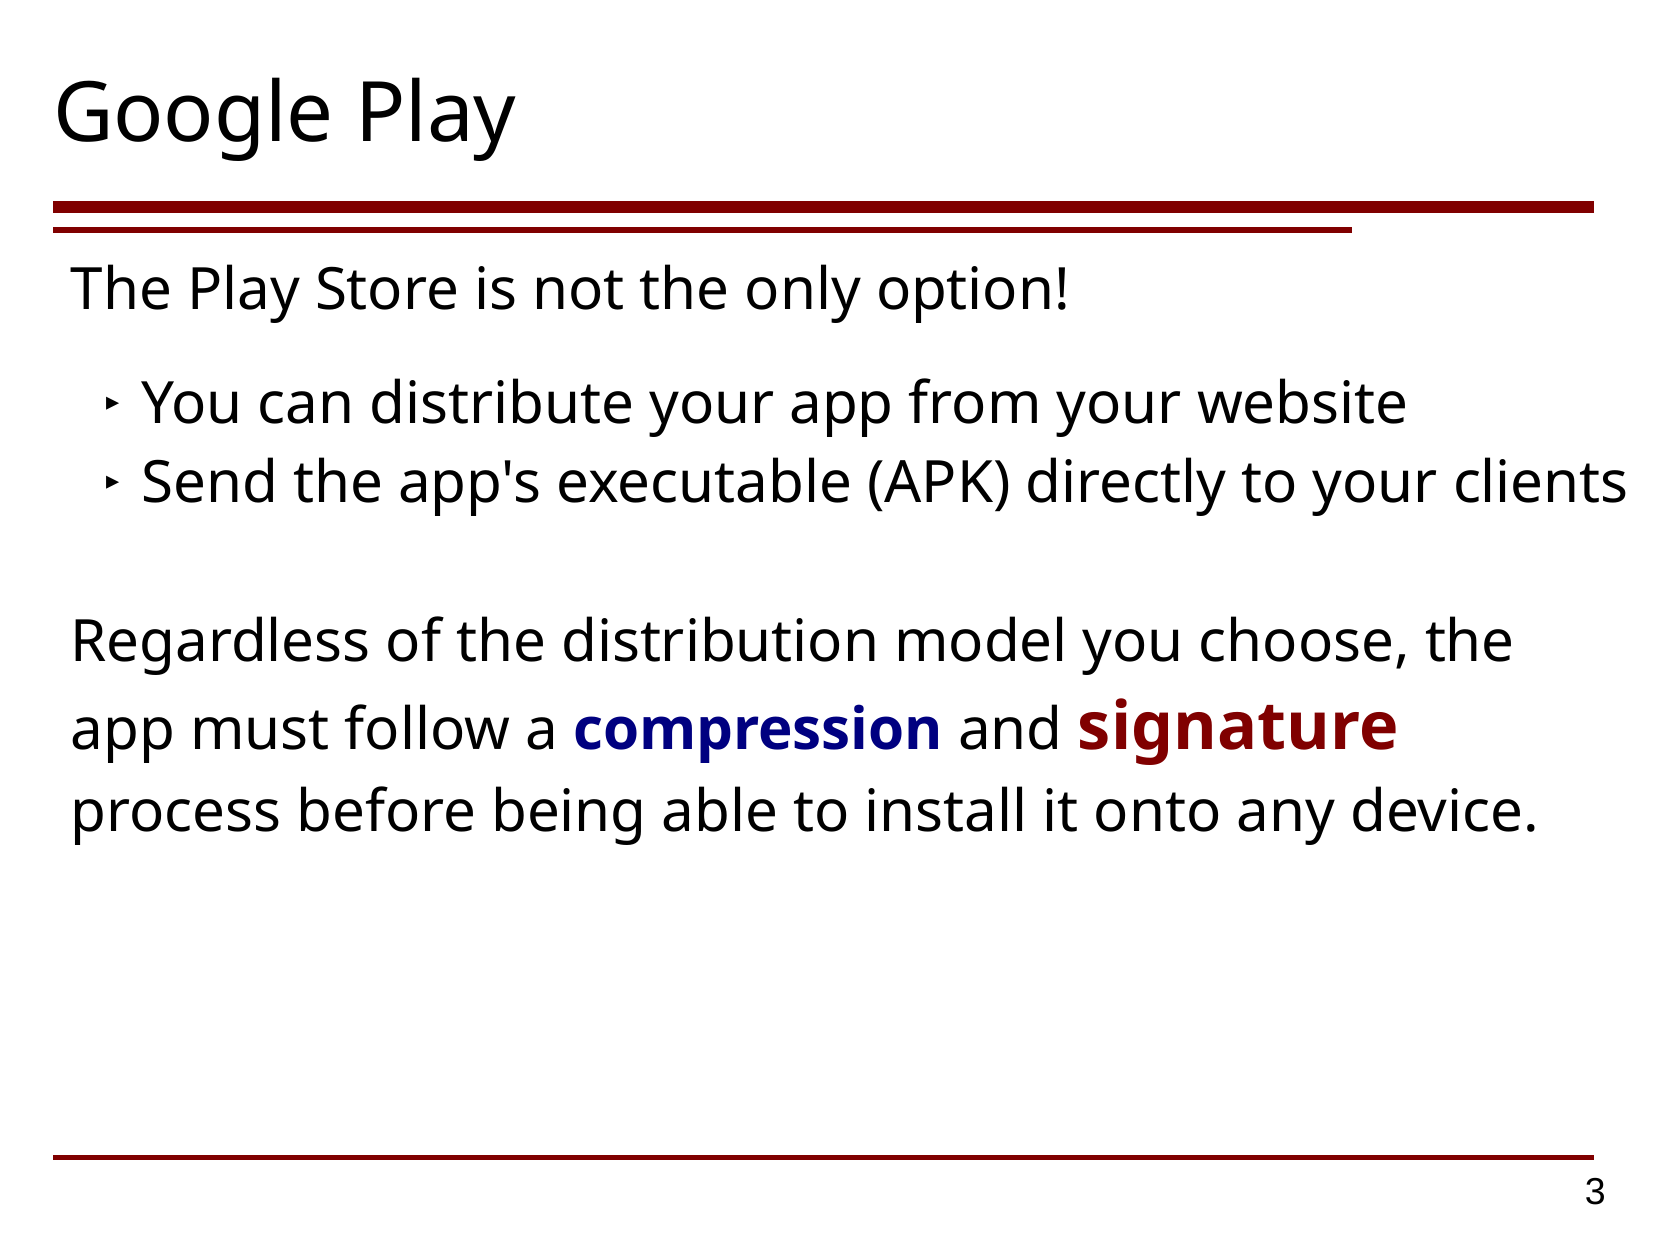

# Google Play
The Play Store is not the only option!
You can distribute your app from your website
Send the app's executable (APK) directly to your clients
Regardless of the distribution model you choose, the
app must follow a compression and signature
process before being able to install it onto any device.